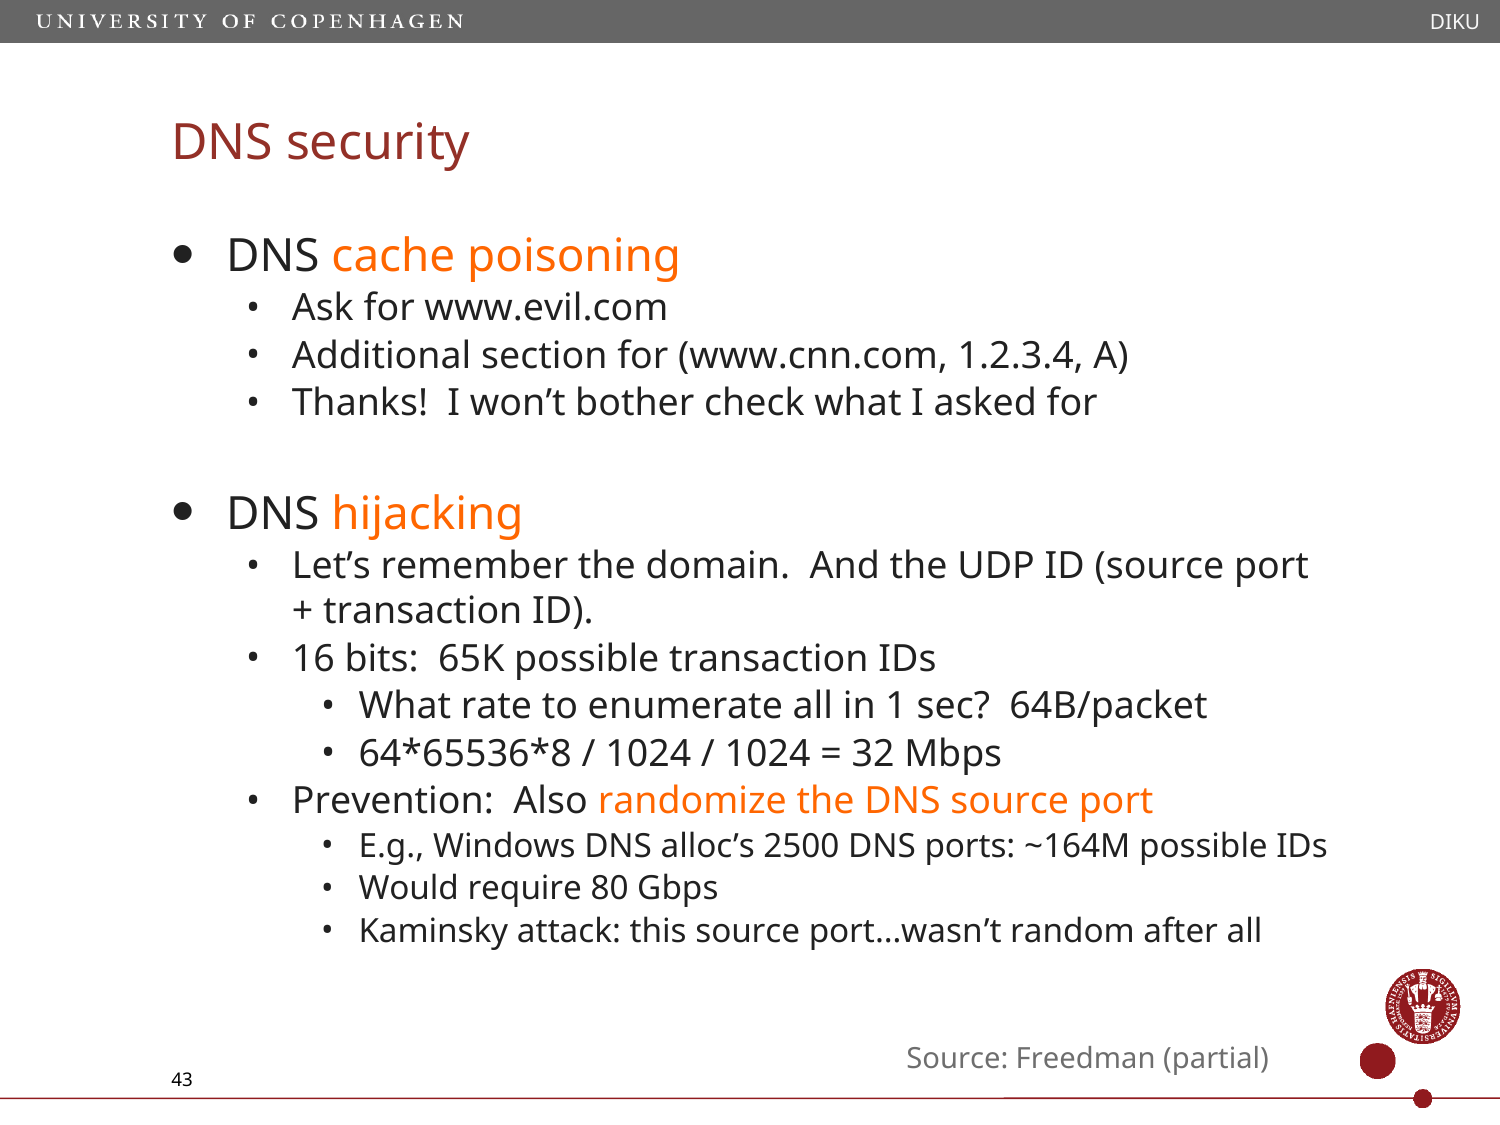

DIKU
DNS security
DNS cache poisoning
Ask for www.evil.com
Additional section for (www.cnn.com, 1.2.3.4, A)
Thanks! I won’t bother check what I asked for
DNS hijacking
Let’s remember the domain. And the UDP ID (source port + transaction ID).
16 bits: 65K possible transaction IDs
What rate to enumerate all in 1 sec? 64B/packet
64*65536*8 / 1024 / 1024 = 32 Mbps
Prevention: Also randomize the DNS source port
E.g., Windows DNS alloc’s 2500 DNS ports: ~164M possible IDs
Would require 80 Gbps
Kaminsky attack: this source port…wasn’t random after all
Source: Freedman (partial)